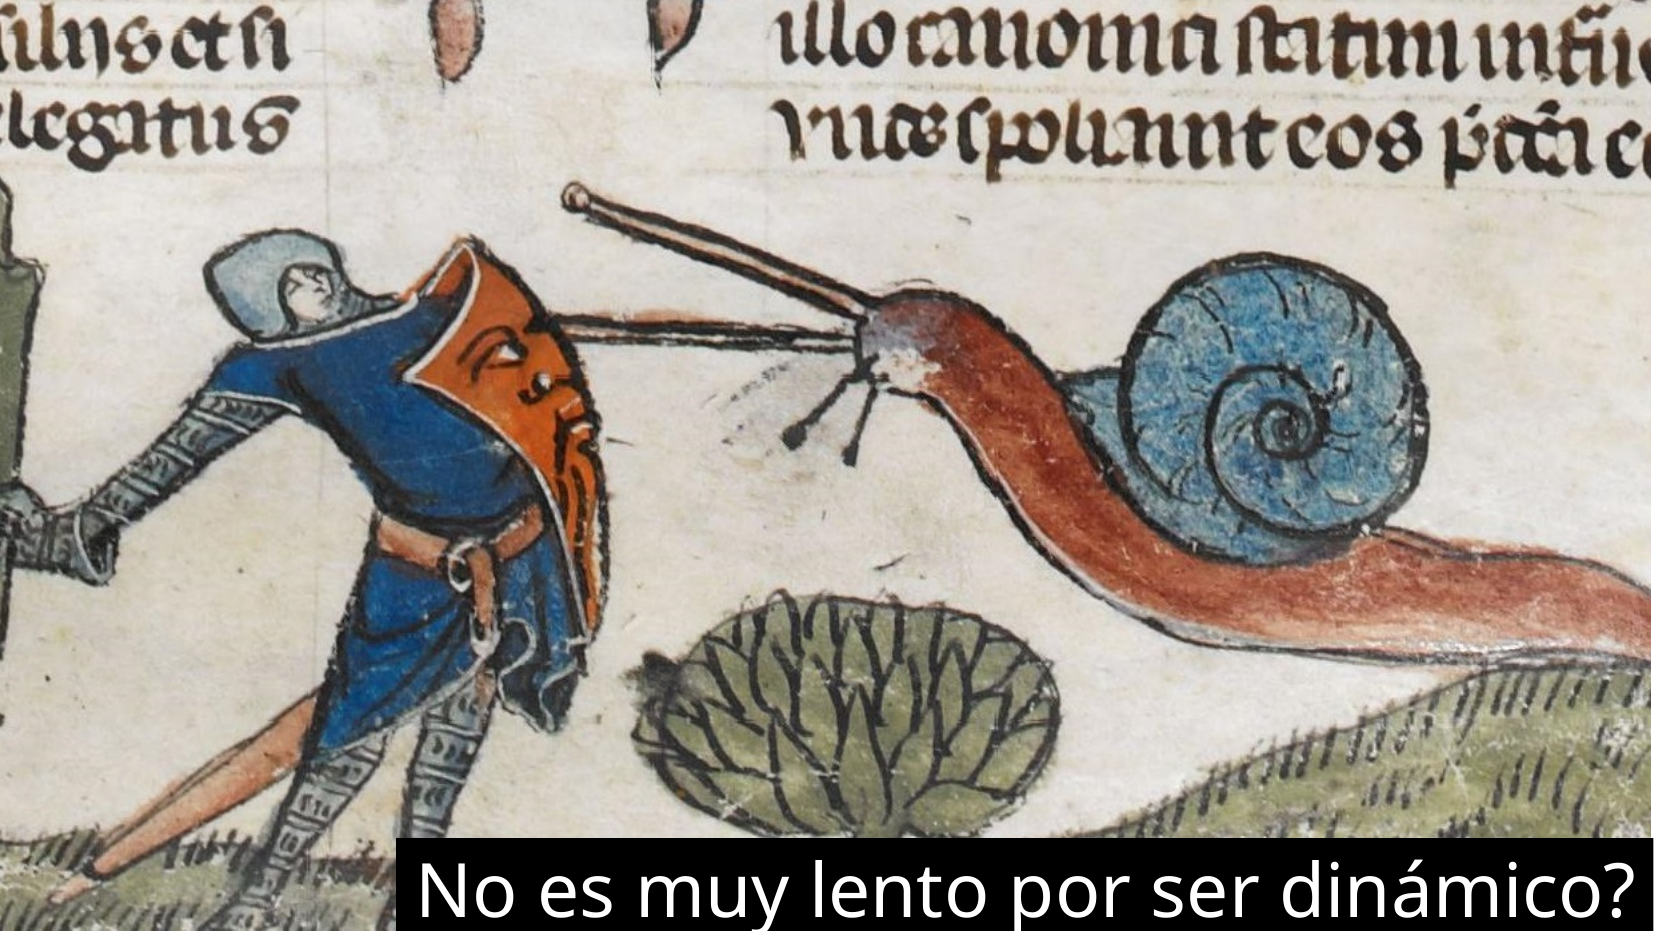

No es muy lento por ser dinámico?